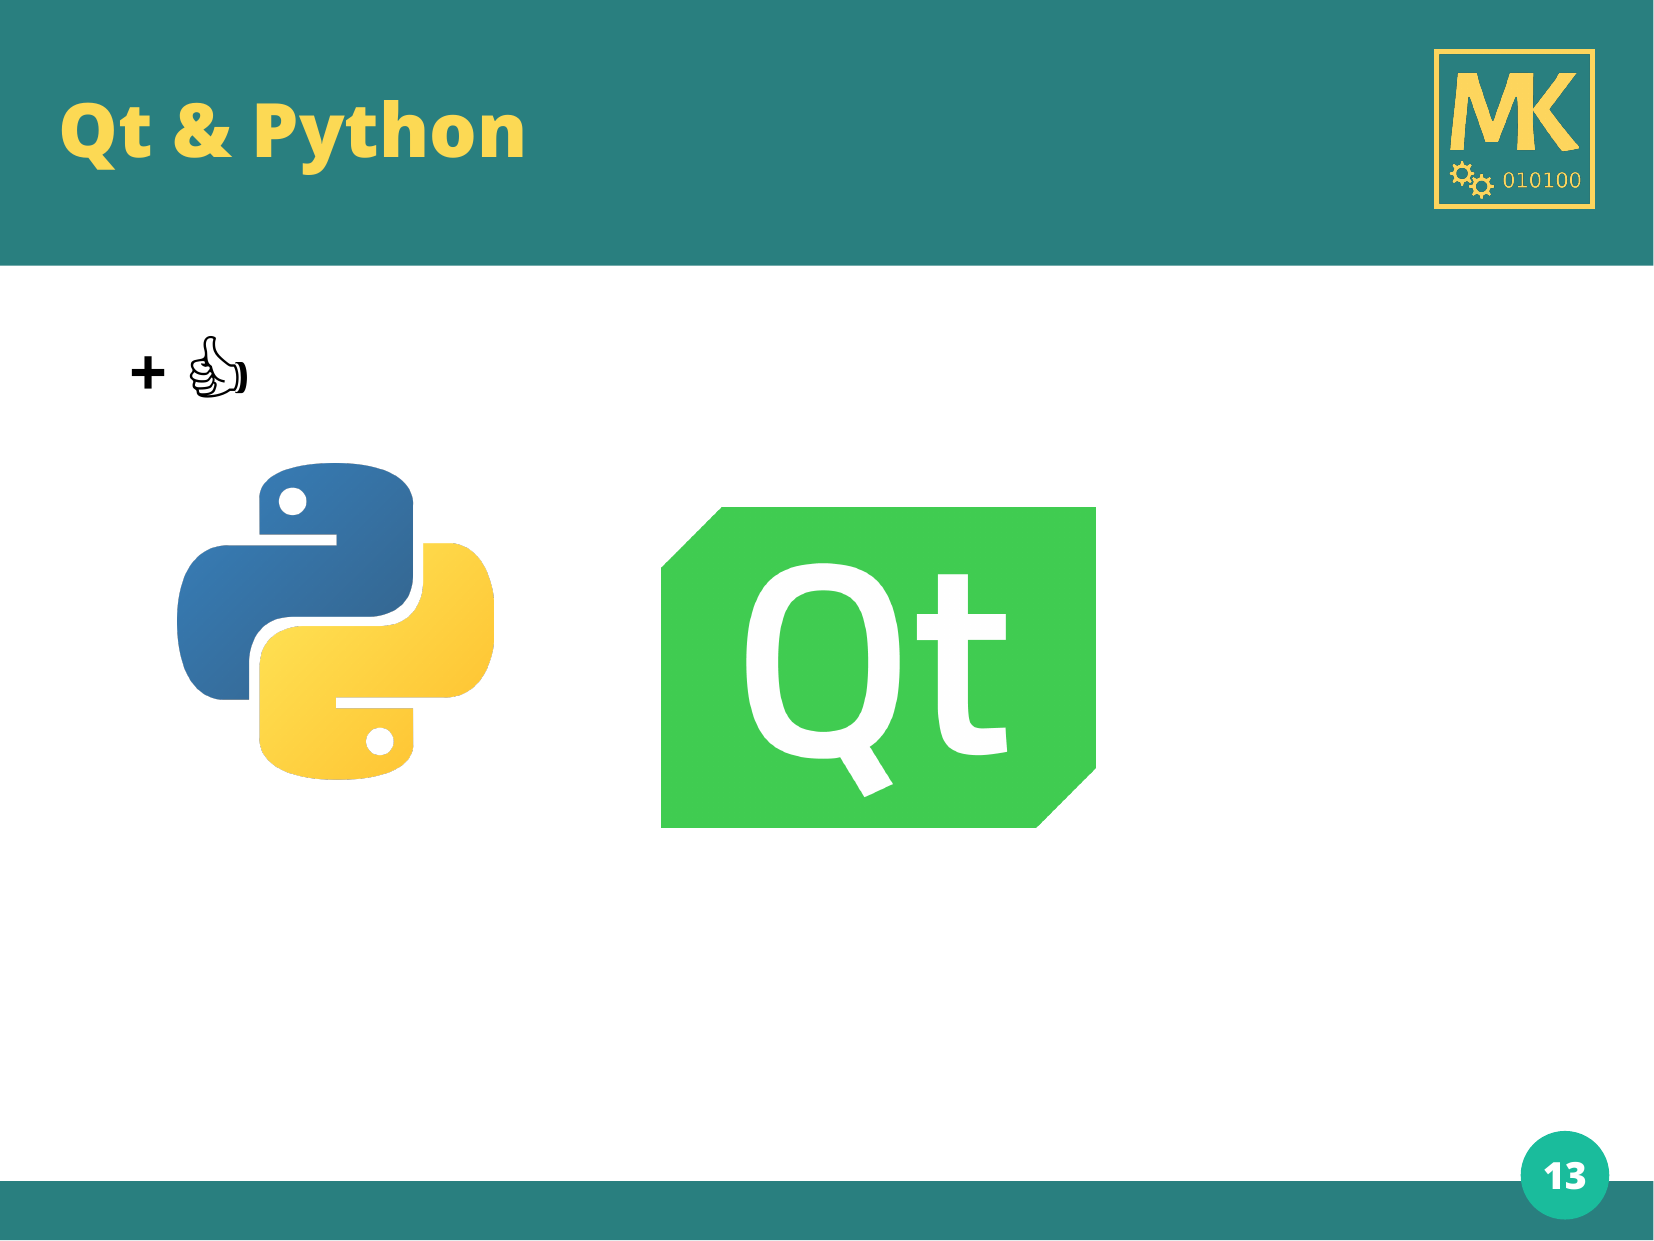

# Qt & Python
+ 👍
13